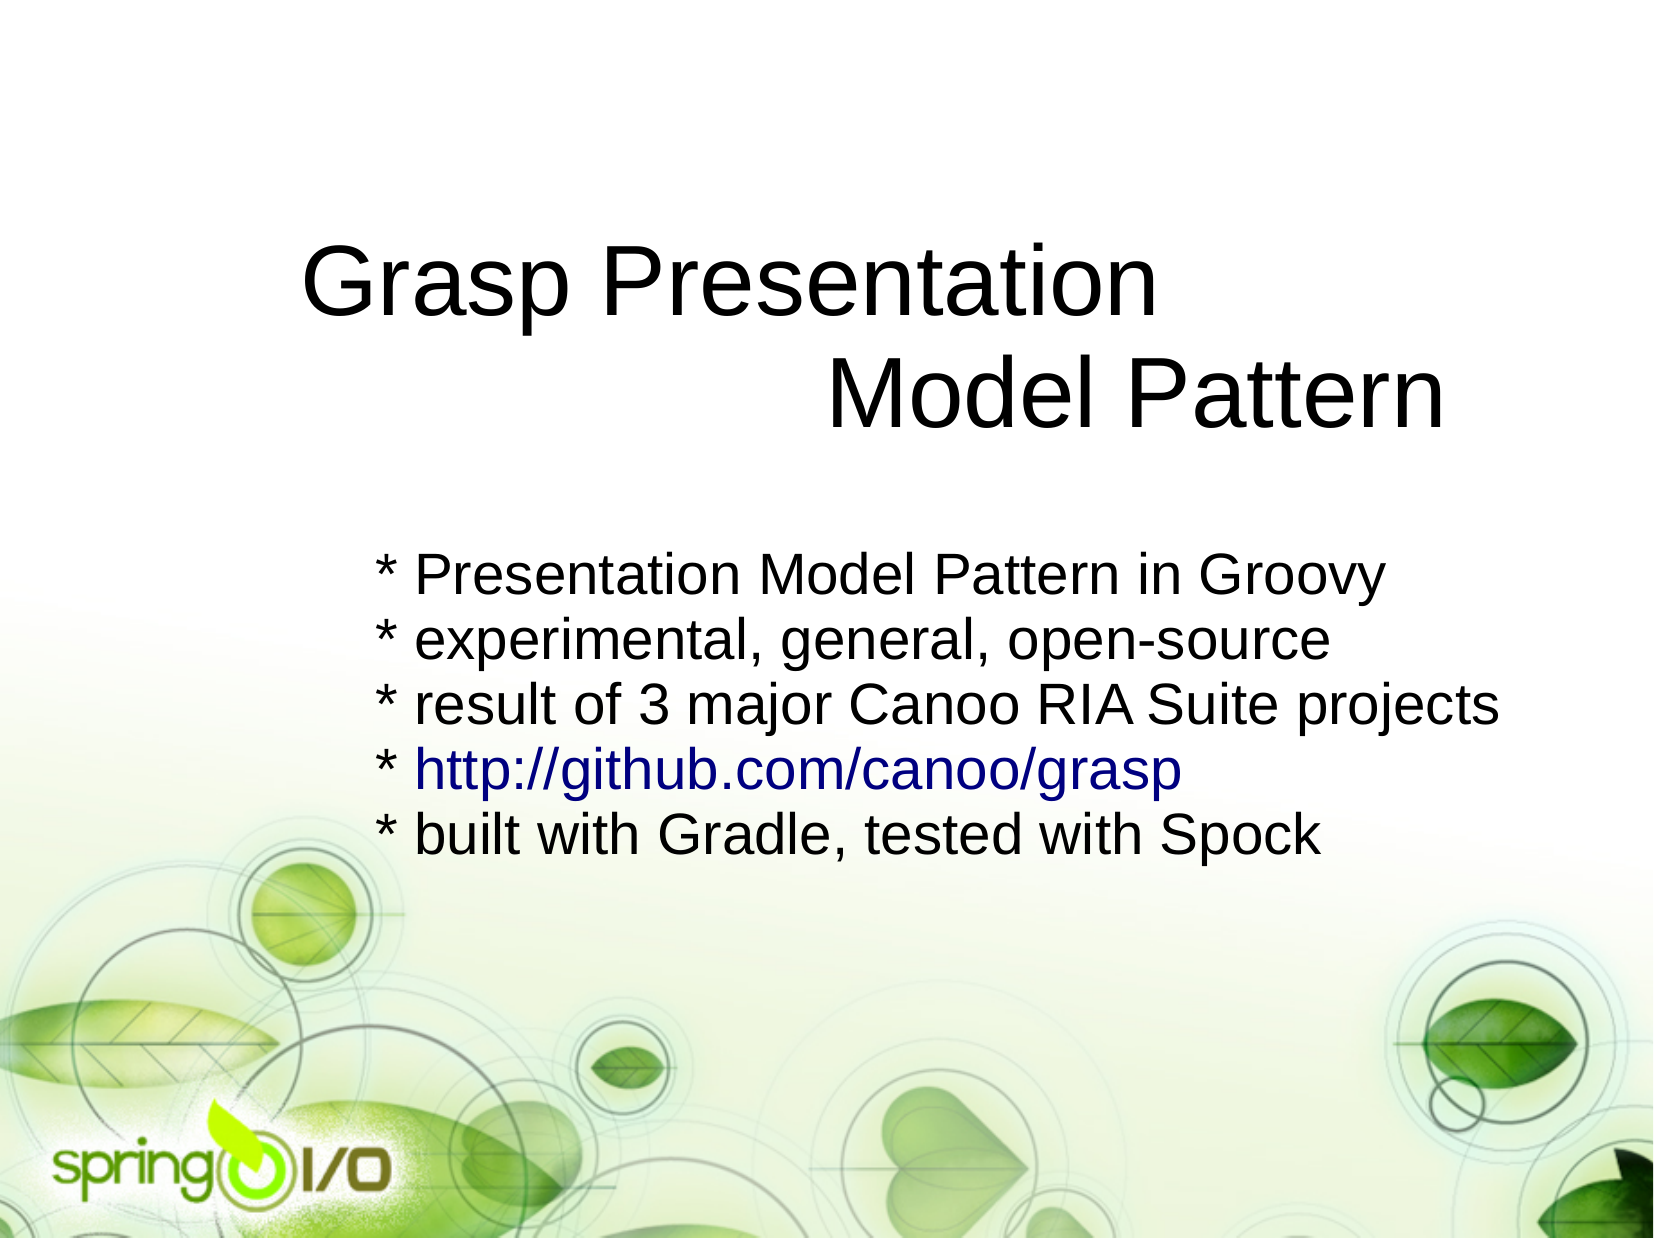

Grasp Presentation
							Model Pattern
	* Presentation Model Pattern in Groovy
	* experimental, general, open-source
	* result of 3 major Canoo RIA Suite projects
	* http://github.com/canoo/grasp
	* built with Gradle, tested with Spock